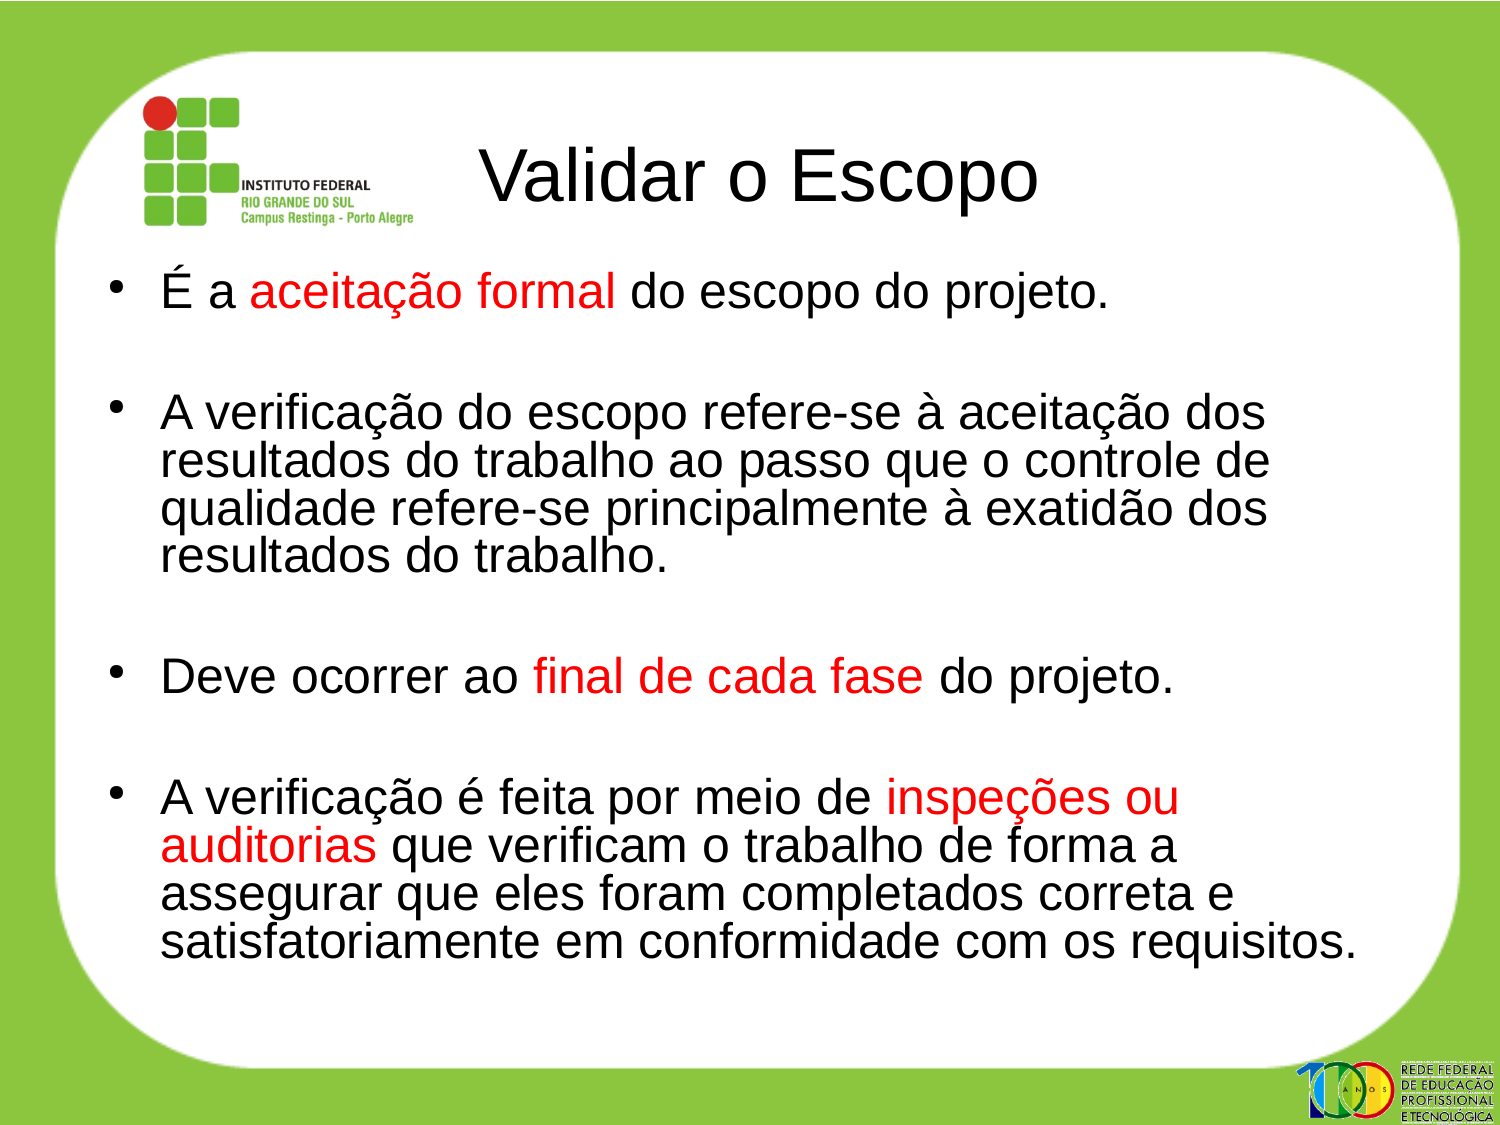

# Validar o Escopo
É a aceitação formal do escopo do projeto.
A verificação do escopo refere-se à aceitação dos resultados do trabalho ao passo que o controle de qualidade refere-se principalmente à exatidão dos resultados do trabalho.
Deve ocorrer ao final de cada fase do projeto.
A verificação é feita por meio de inspeções ou auditorias que verificam o trabalho de forma a assegurar que eles foram completados correta e satisfatoriamente em conformidade com os requisitos.